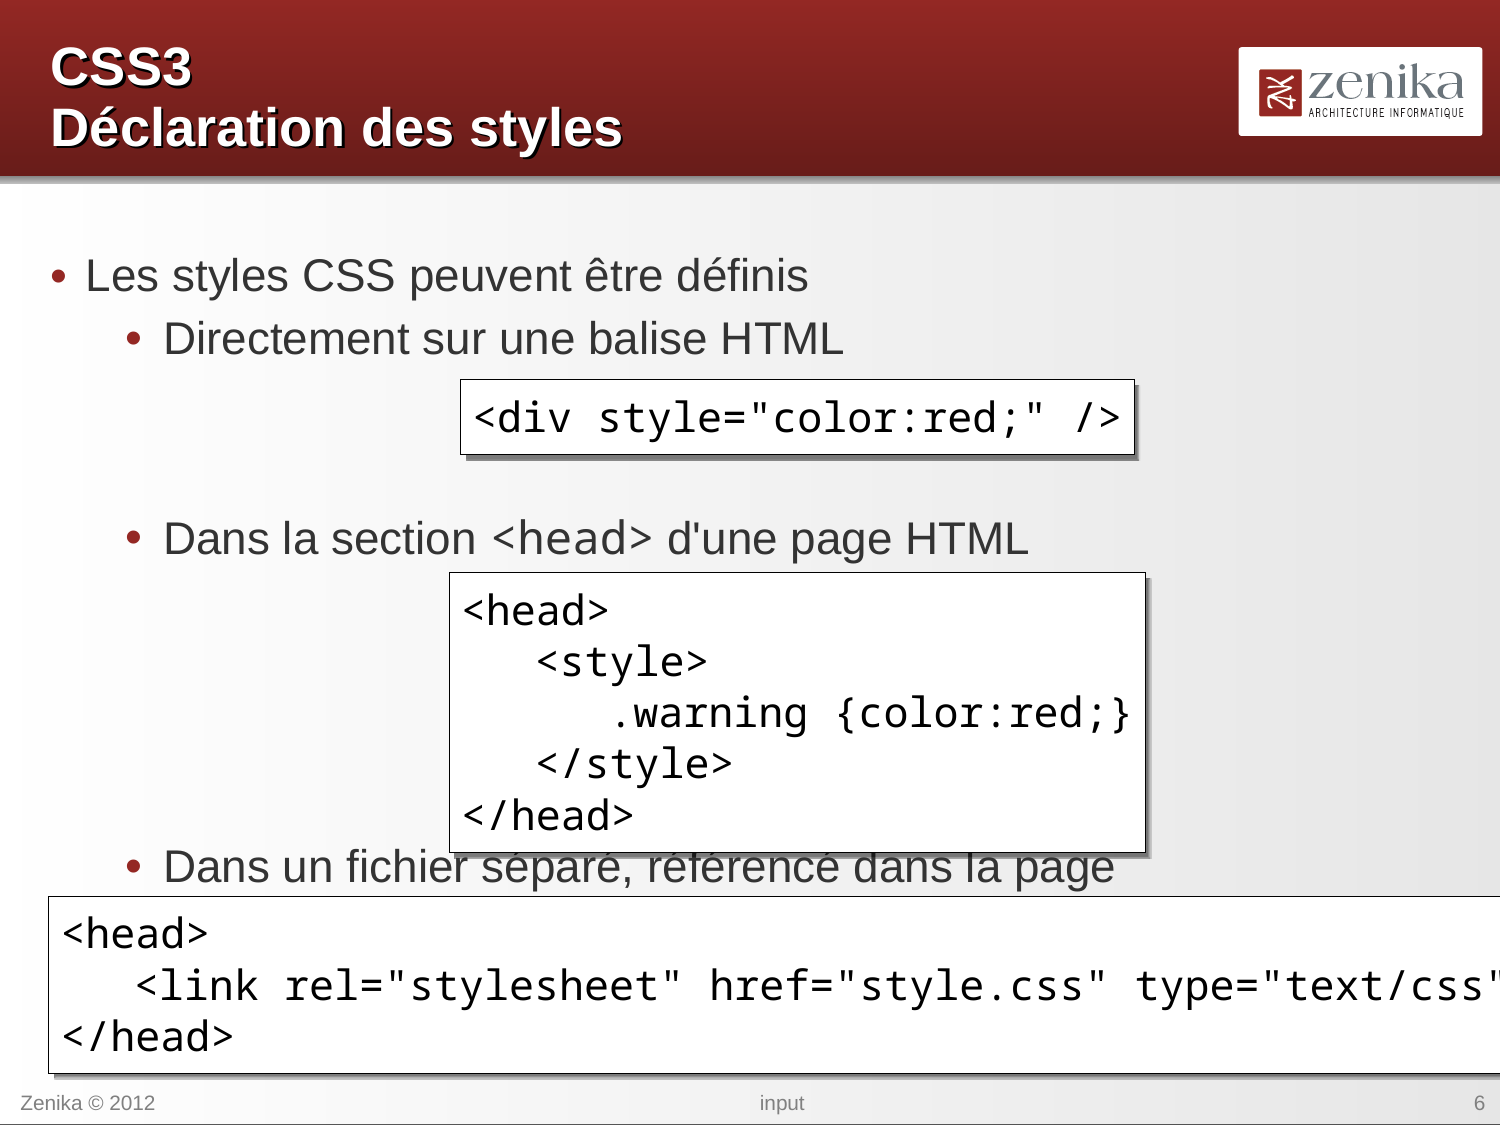

# CSS3 Déclaration des styles
Les styles CSS peuvent être définis
Directement sur une balise HTML
Dans la section <head> d'une page HTML
Dans un fichier séparé, référencé dans la page
<div style="color:red;" />
<head>
	<style>
		.warning {color:red;}
	</style>
</head>
<head>
	<link rel="stylesheet" href="style.css" type="text/css">
</head>